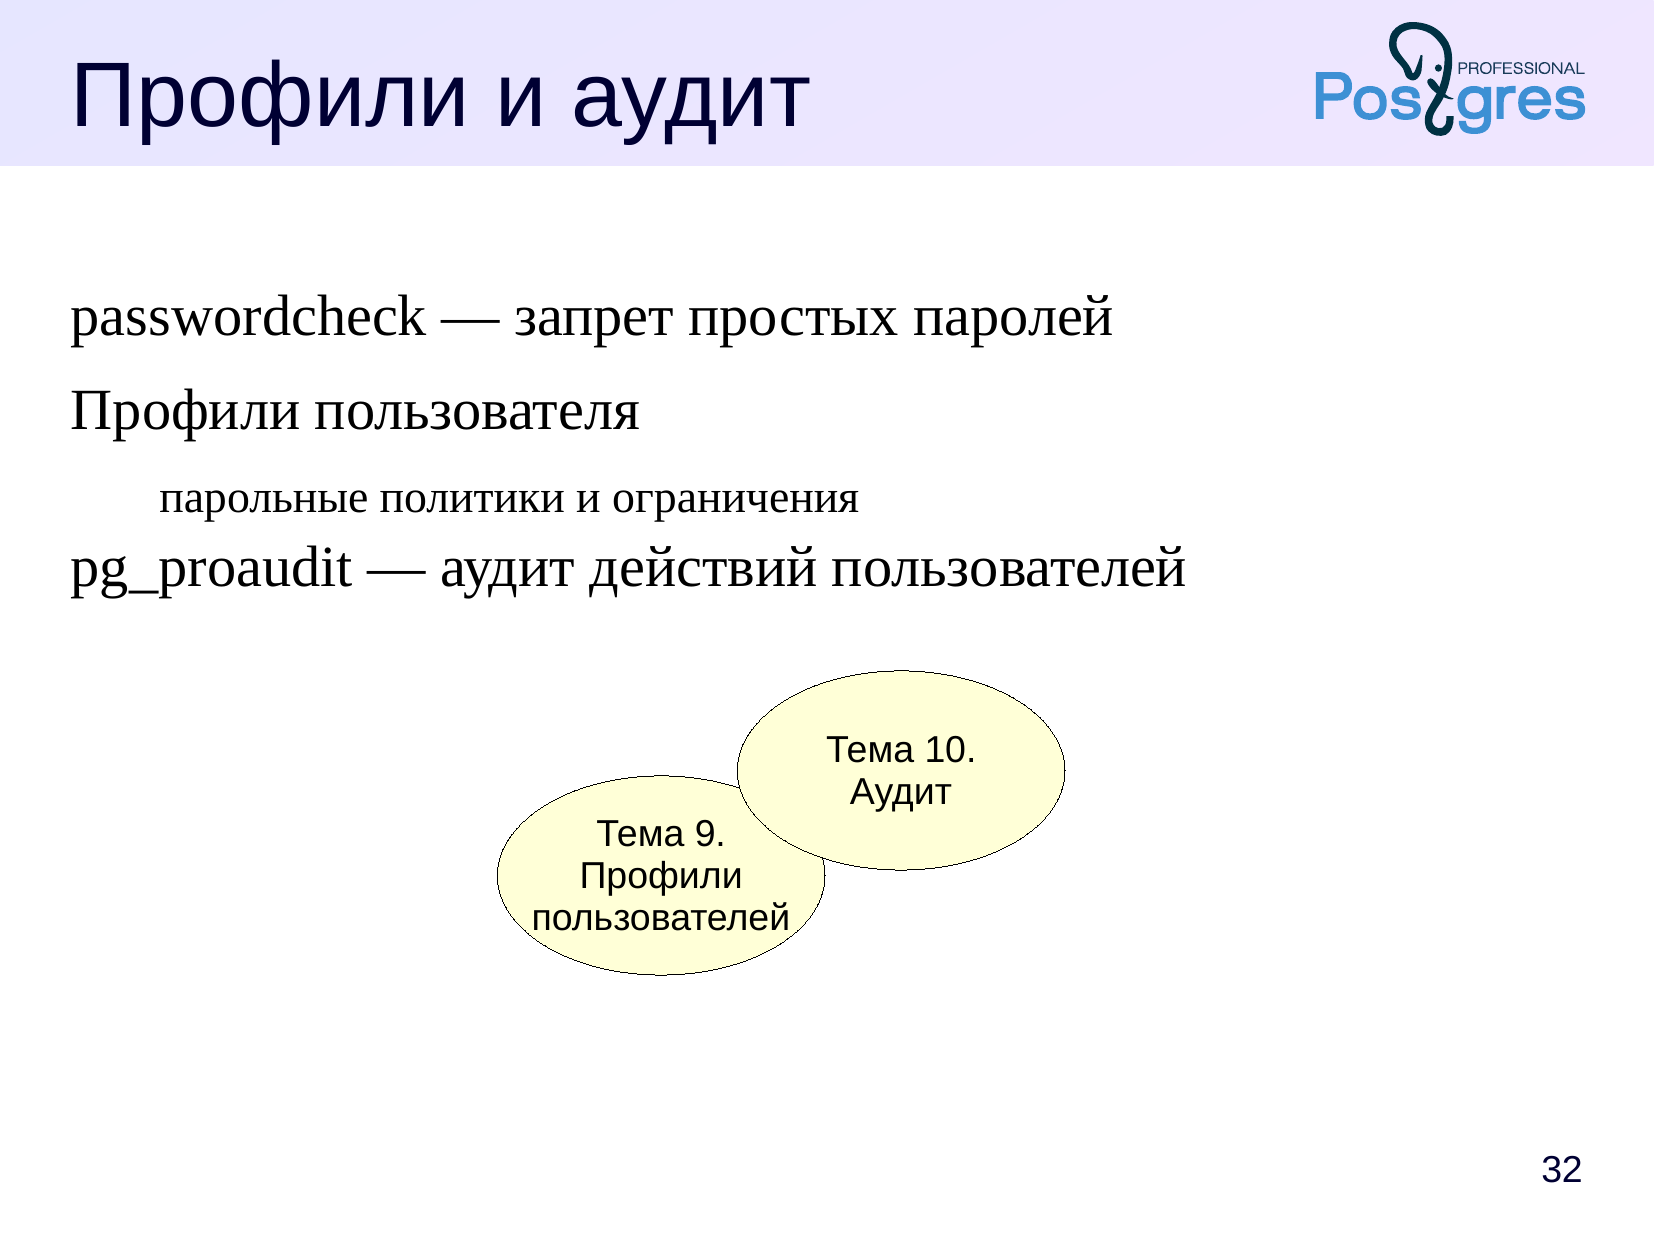

# Профили и аудит
passwordcheck — запрет простых паролей
Профили пользователя
парольные политики и ограничения
pg_proaudit — аудит действий пользователей
Тема 10.
Аудит
Тема 9.
Профили
пользователей